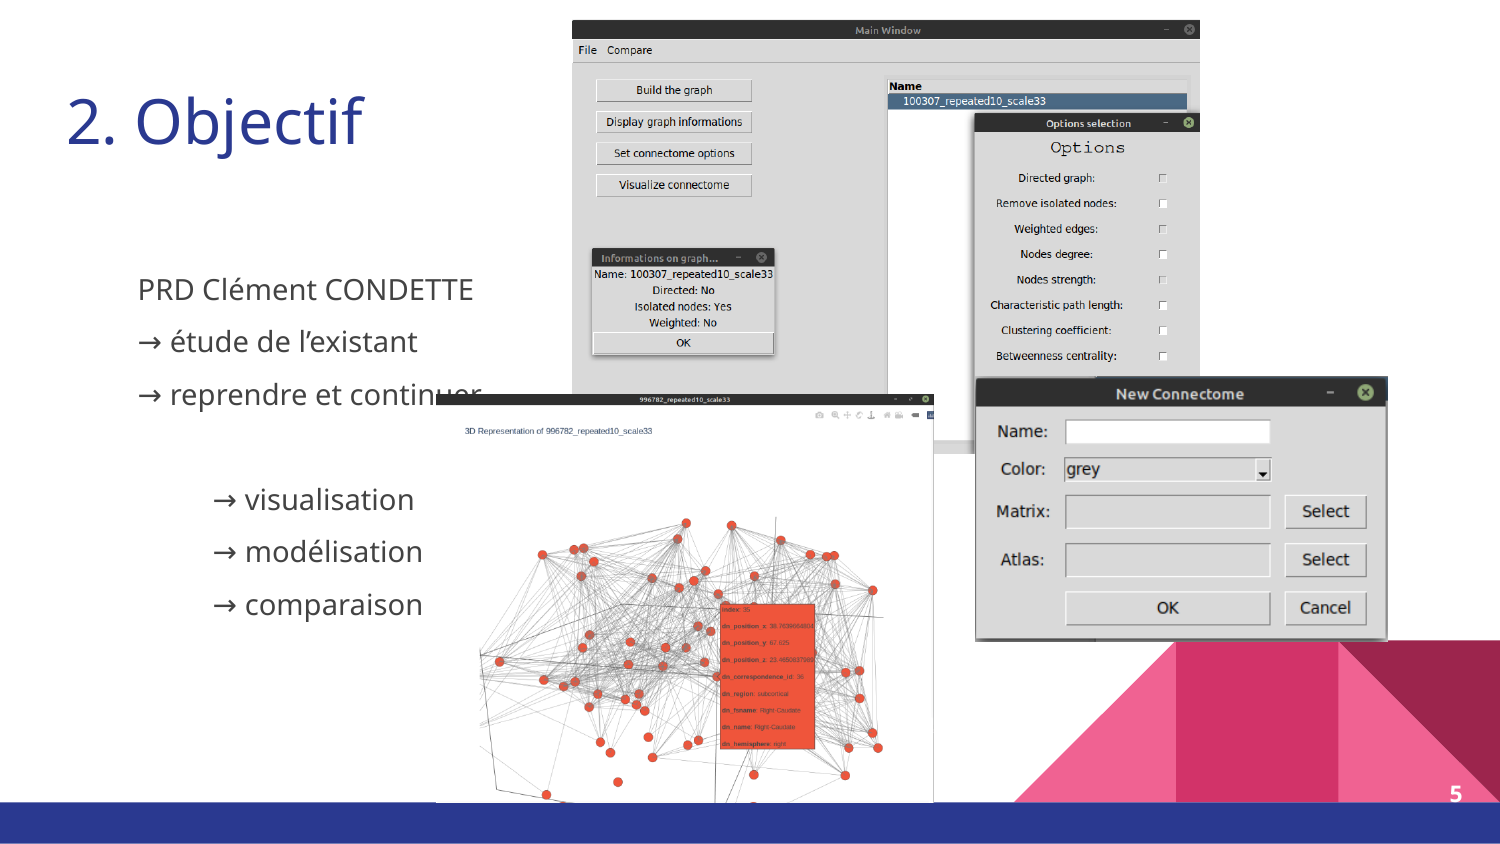

# 2. Objectif
PRD Clément CONDETTE
→ étude de l’existant
→ reprendre et continuer
	→ visualisation
	→ modélisation
	→ comparaison